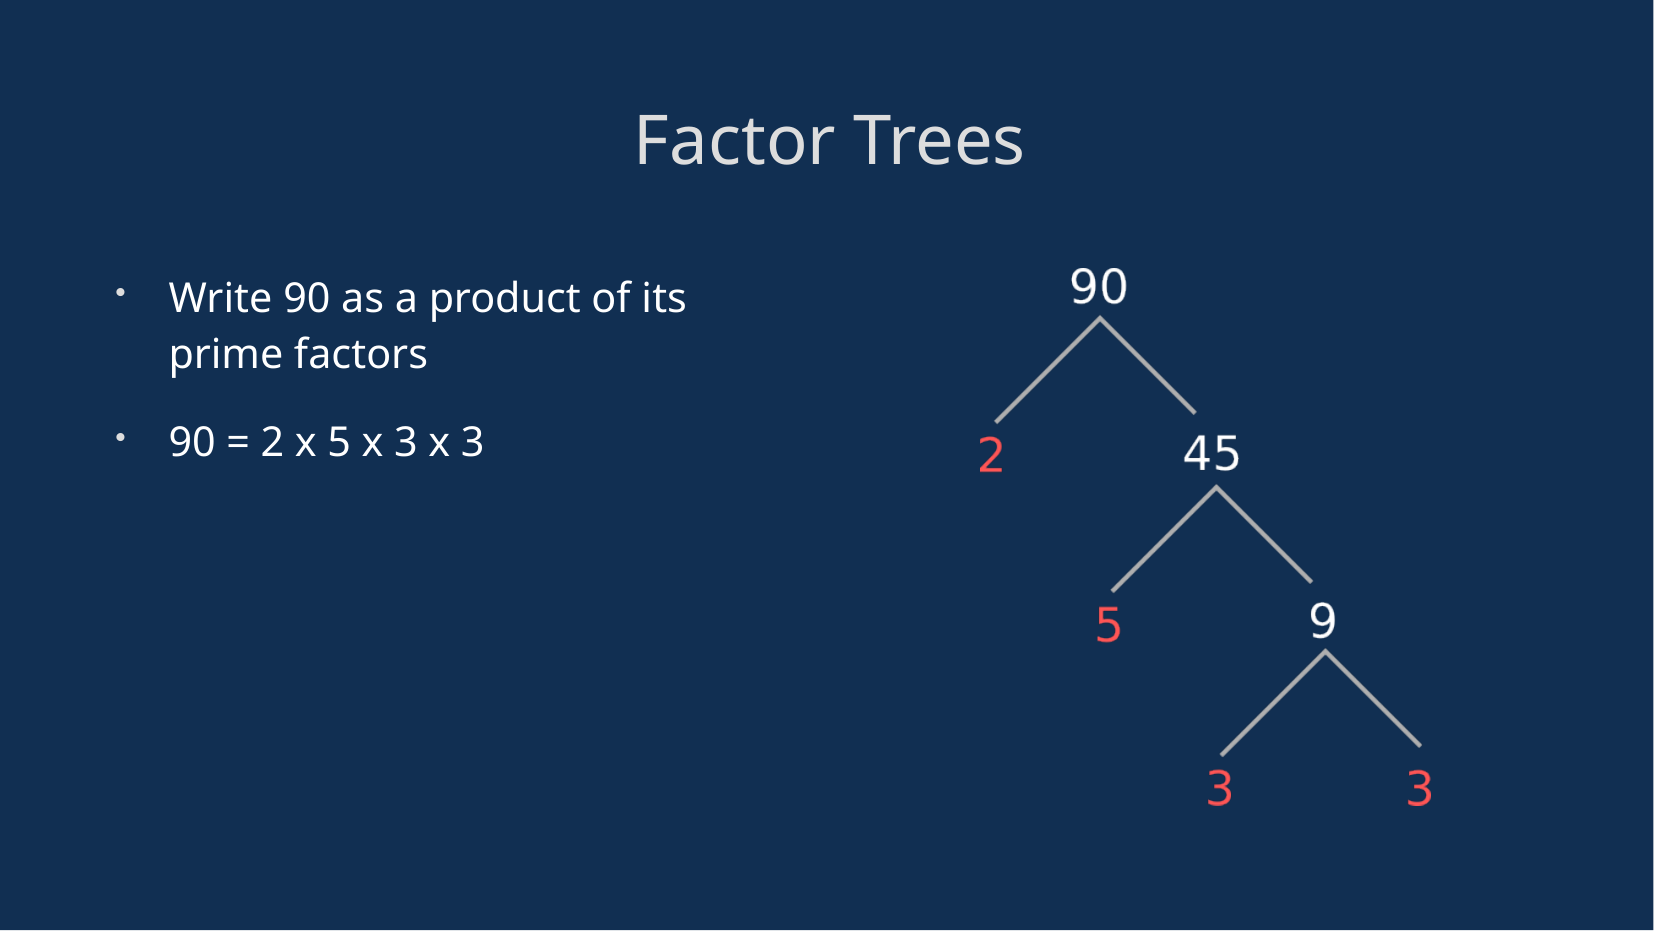

# Factor Trees
Write 90 as a product of its prime factors
90 = 2 x 5 x 3 x 3